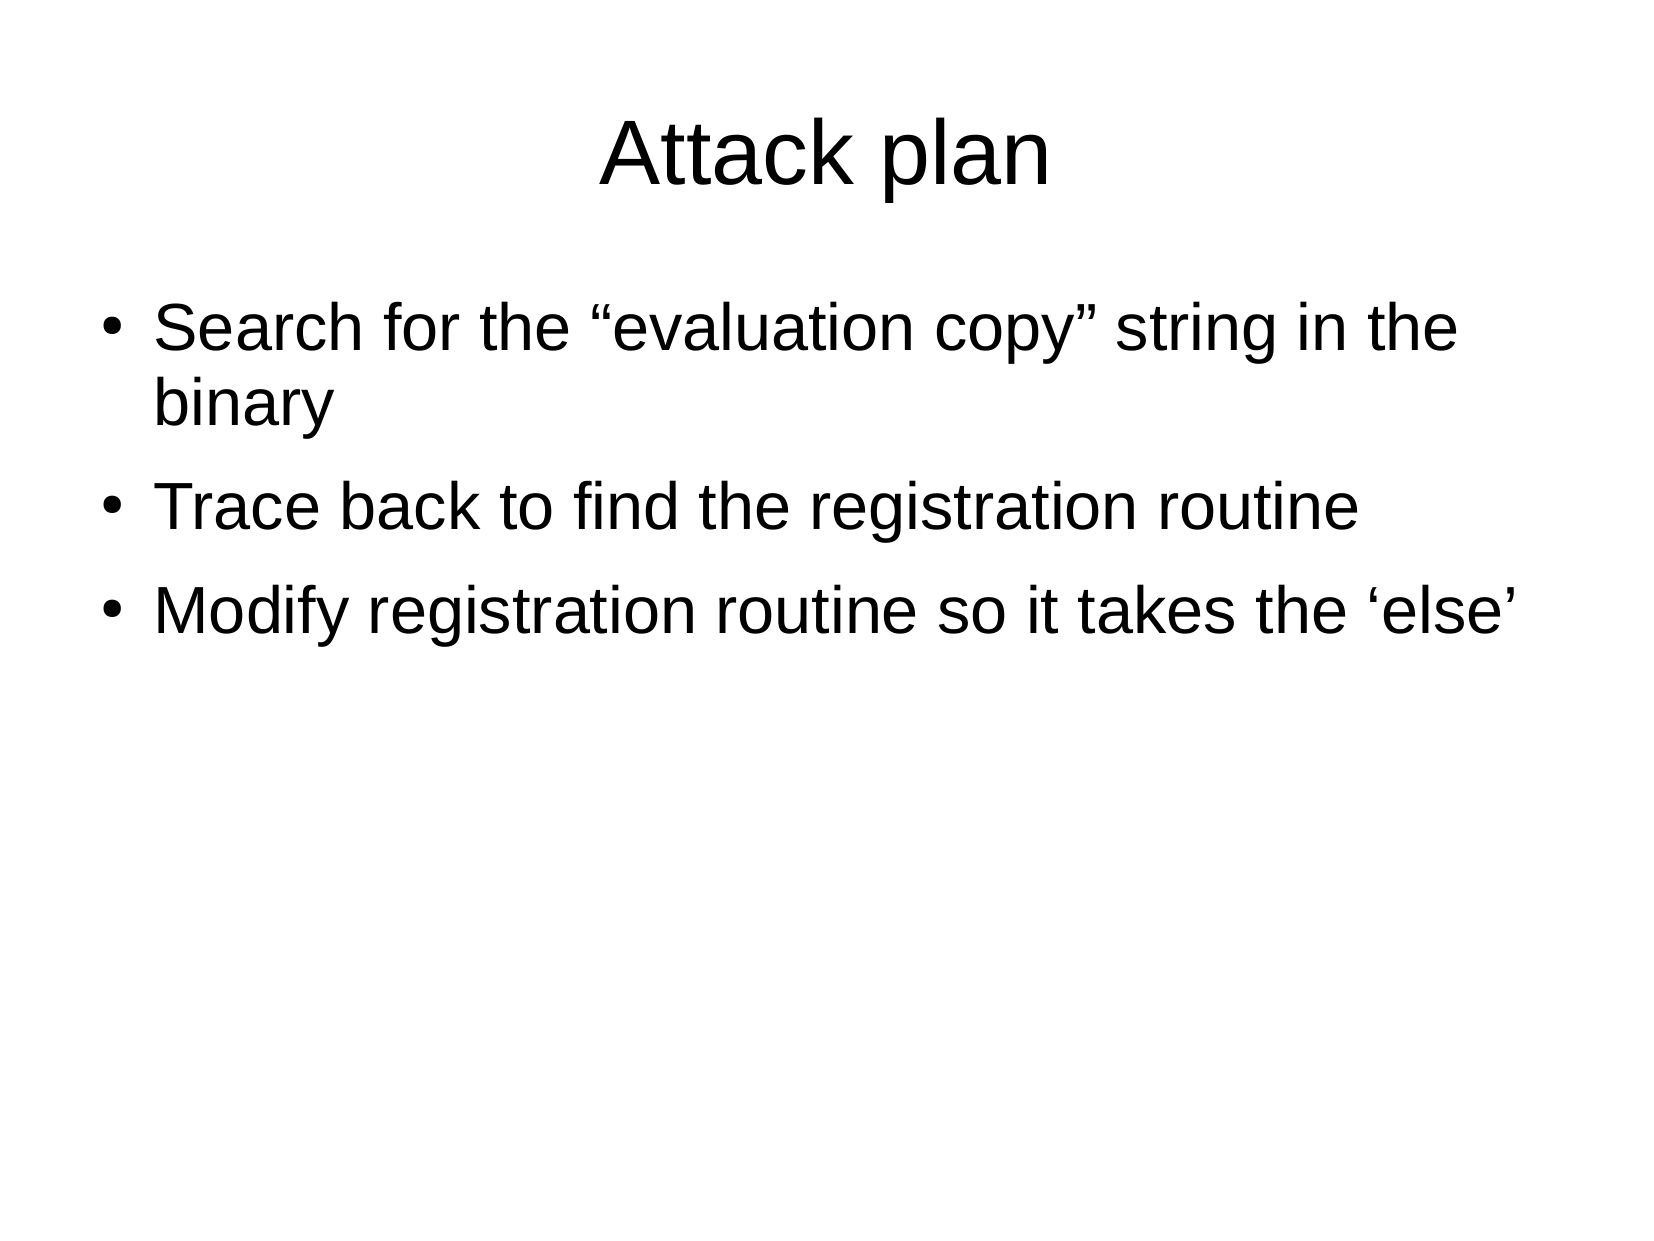

# Attack plan
Search for the “evaluation copy” string in the binary
Trace back to find the registration routine
Modify registration routine so it takes the ‘else’